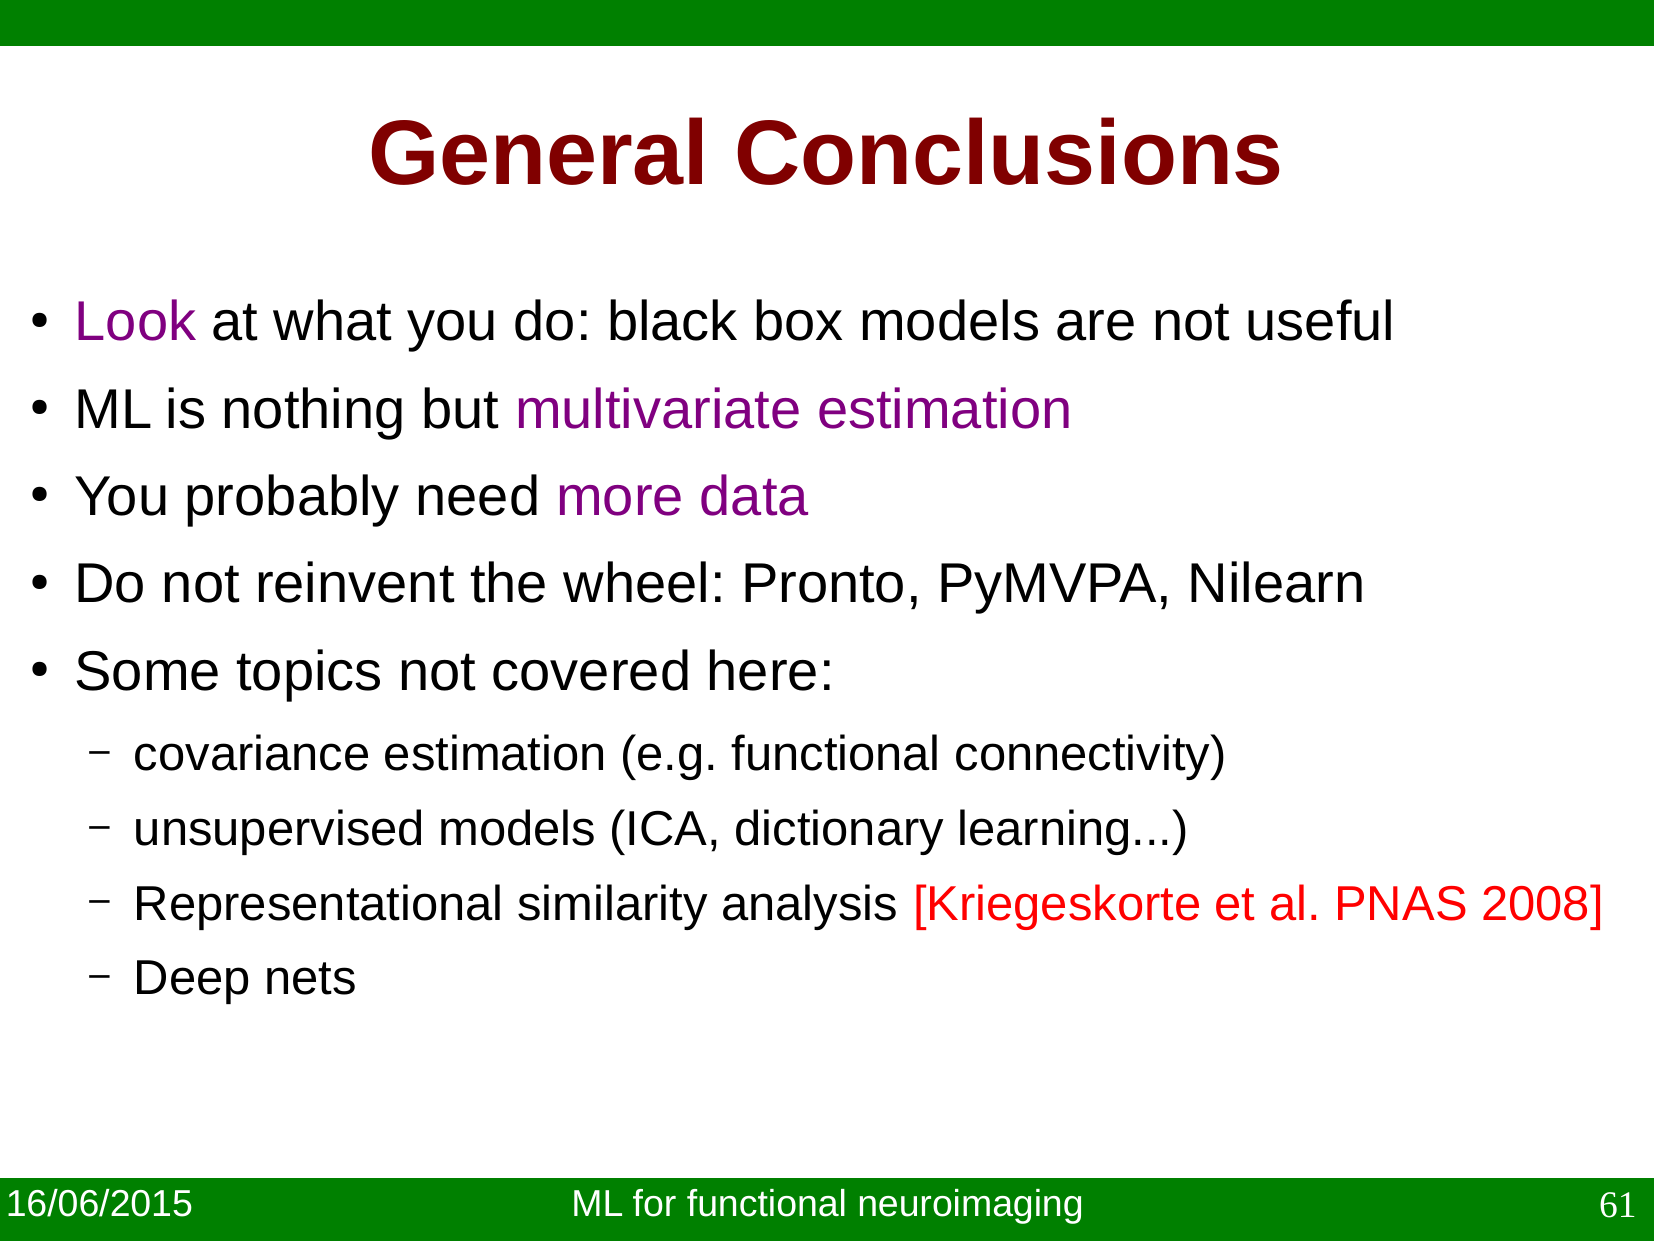

# General Conclusions
Look at what you do: black box models are not useful
ML is nothing but multivariate estimation
You probably need more data
Do not reinvent the wheel: Pronto, PyMVPA, Nilearn
Some topics not covered here:
covariance estimation (e.g. functional connectivity)
unsupervised models (ICA, dictionary learning...)
Representational similarity analysis [Kriegeskorte et al. PNAS 2008]
Deep nets
61